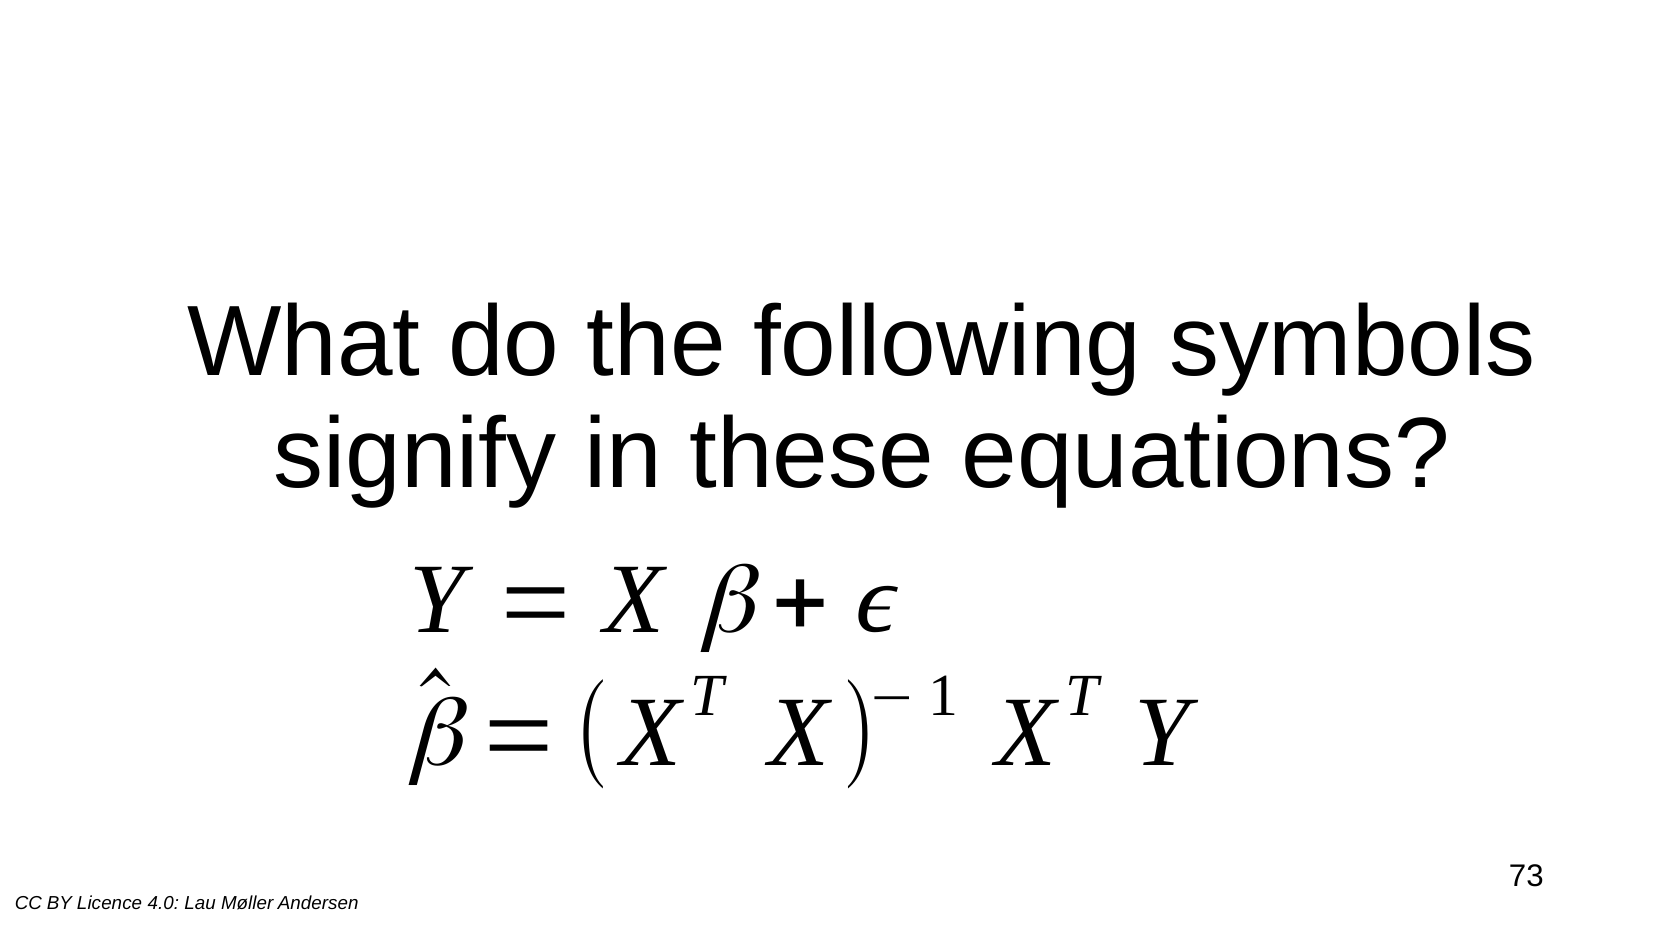

# What do the following symbols signify in these equations?
CC BY Licence 4.0: Lau Møller Andersen